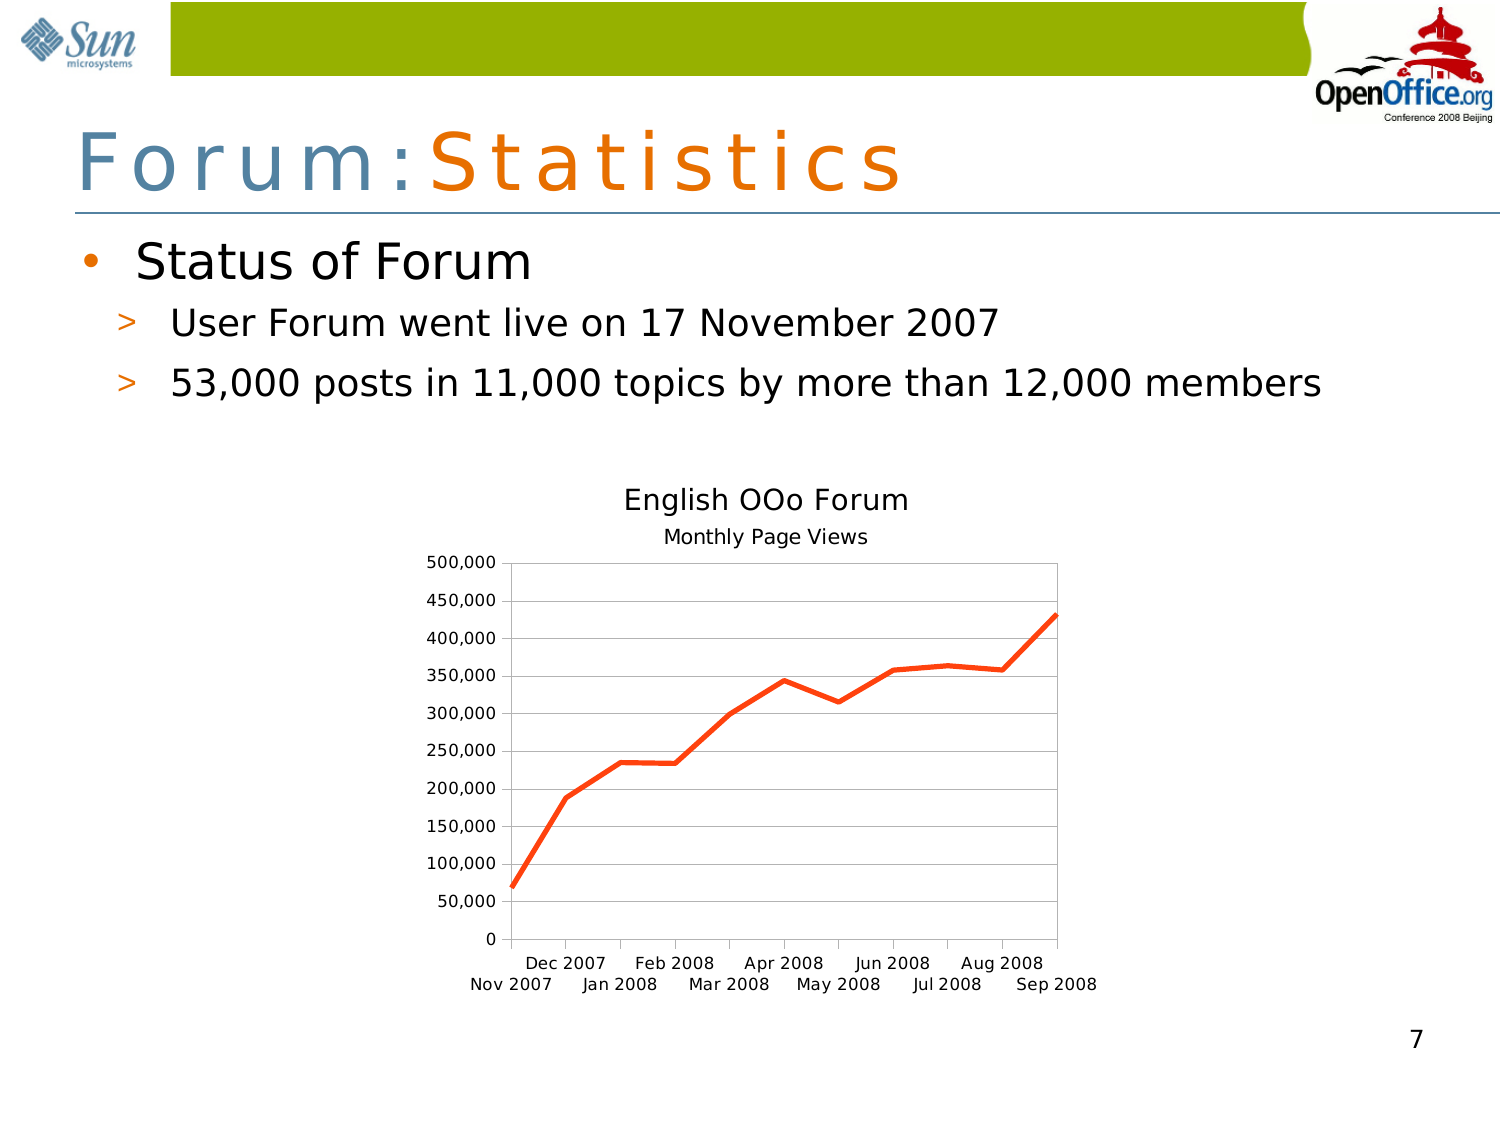

# Forum:Statistics
Status of Forum
User Forum went live on 17 November 2007
53,000 posts in 11,000 topics by more than 12,000 members
### Chart: English OOo Forum
Monthly Page Views
| Category | Column 2 |
|---|---|
| Nov 2007 | 68636.0 |
| Dec 2007 | 188254.0 |
| Jan 2008 | 235139.0 |
| Feb 2008 | 234100.0 |
| Mar 2008 | 299518.0 |
| Apr 2008 | 344244.0 |
| May 2008 | 315615.0 |
| Jun 2008 | 358089.0 |
| Jul 2008 | 363924.0 |
| Aug 2008 | 358261.0 |
| Sep 2008 | 432736.0 |7